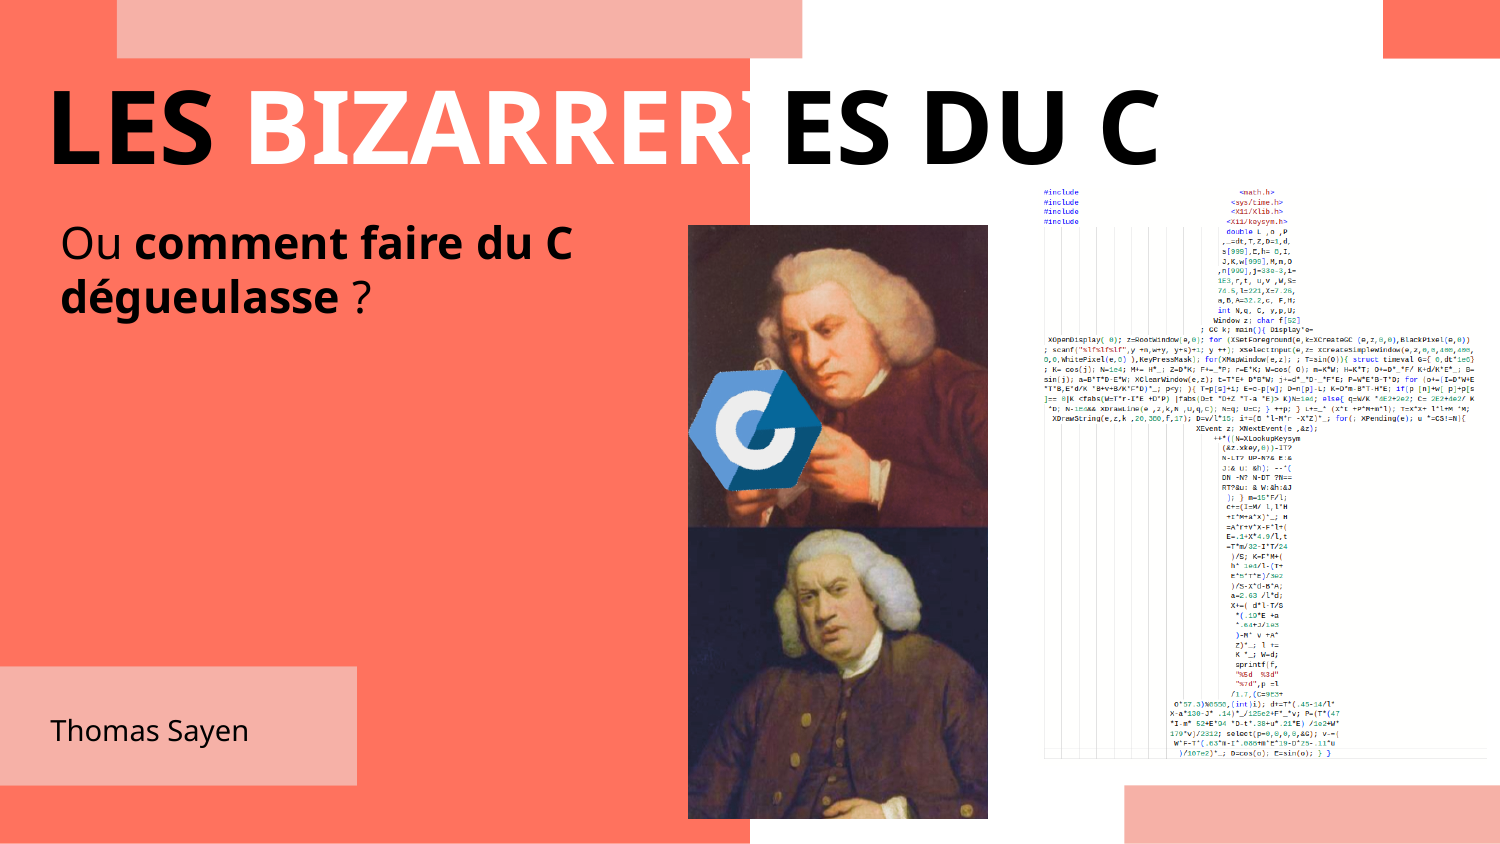

# LES BIZARRERIES DU C
Ou comment faire du C dégueulasse ?
Thomas Sayen